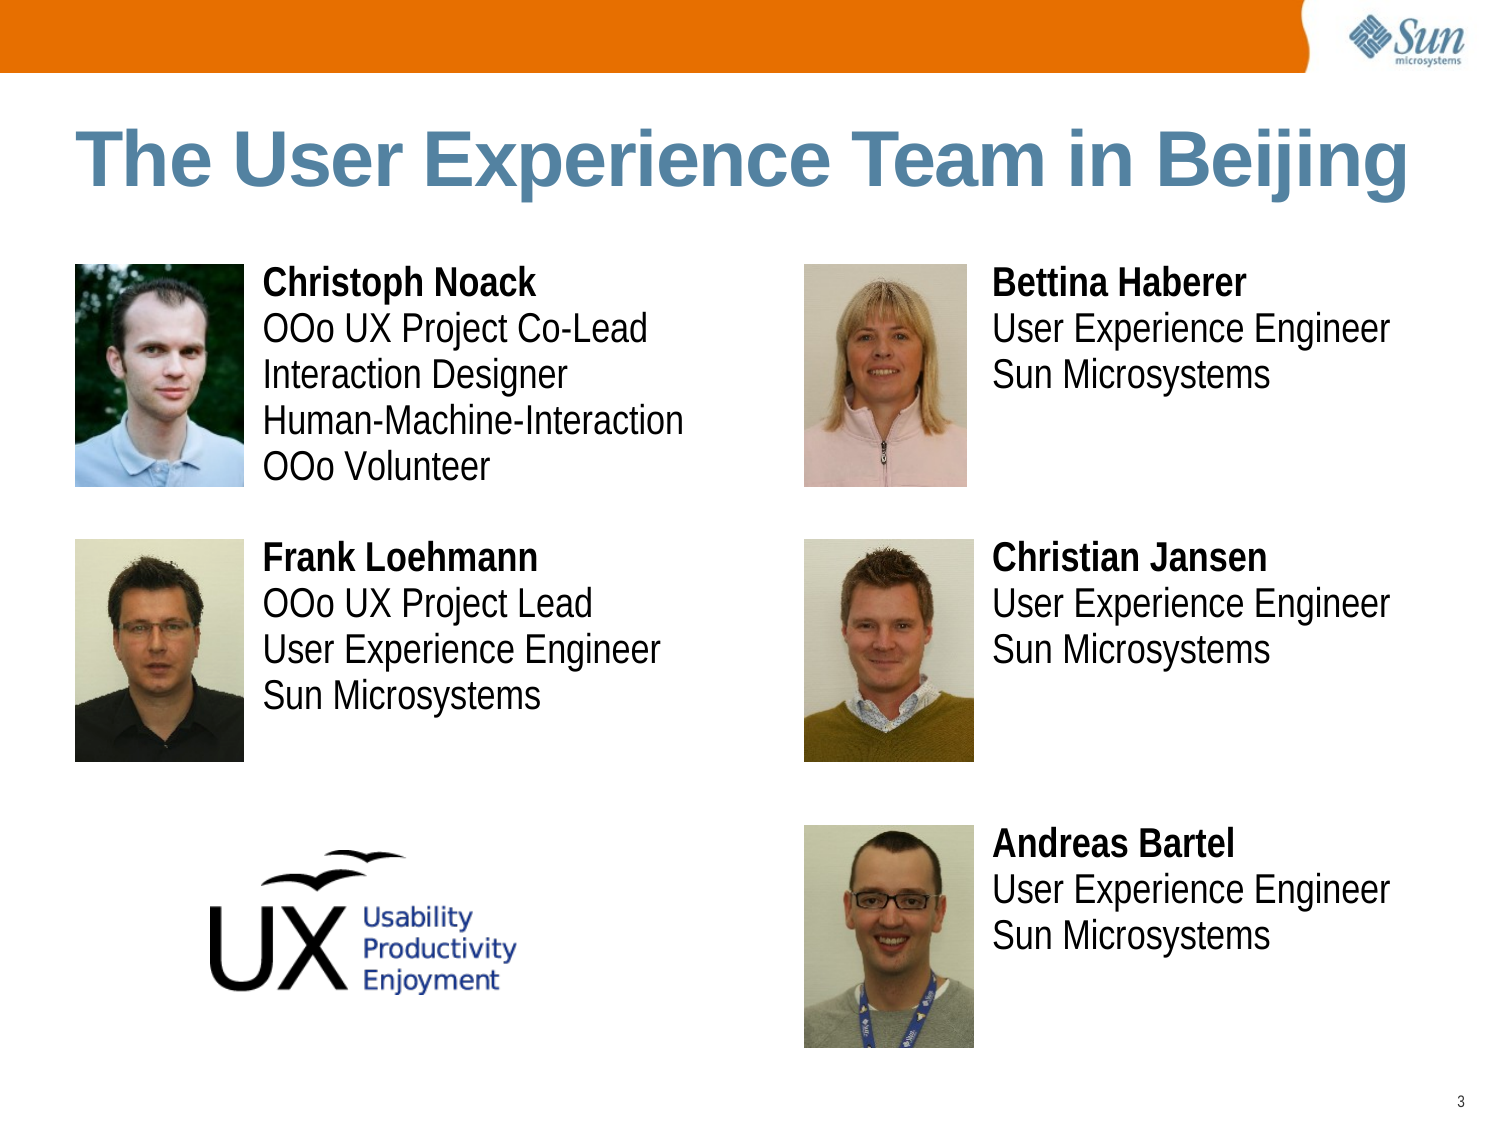

# The User Experience Team in Beijing
Christoph Noack
OOo UX Project Co-Lead
Interaction Designer
Human-Machine-Interaction
OOo Volunteer
Bettina Haberer
User Experience Engineer
Sun Microsystems
Christian Jansen
User Experience Engineer
Sun Microsystems
Andreas Bartel
User Experience Engineer
Sun Microsystems
Frank Loehmann
OOo UX Project Lead
User Experience Engineer
Sun Microsystems